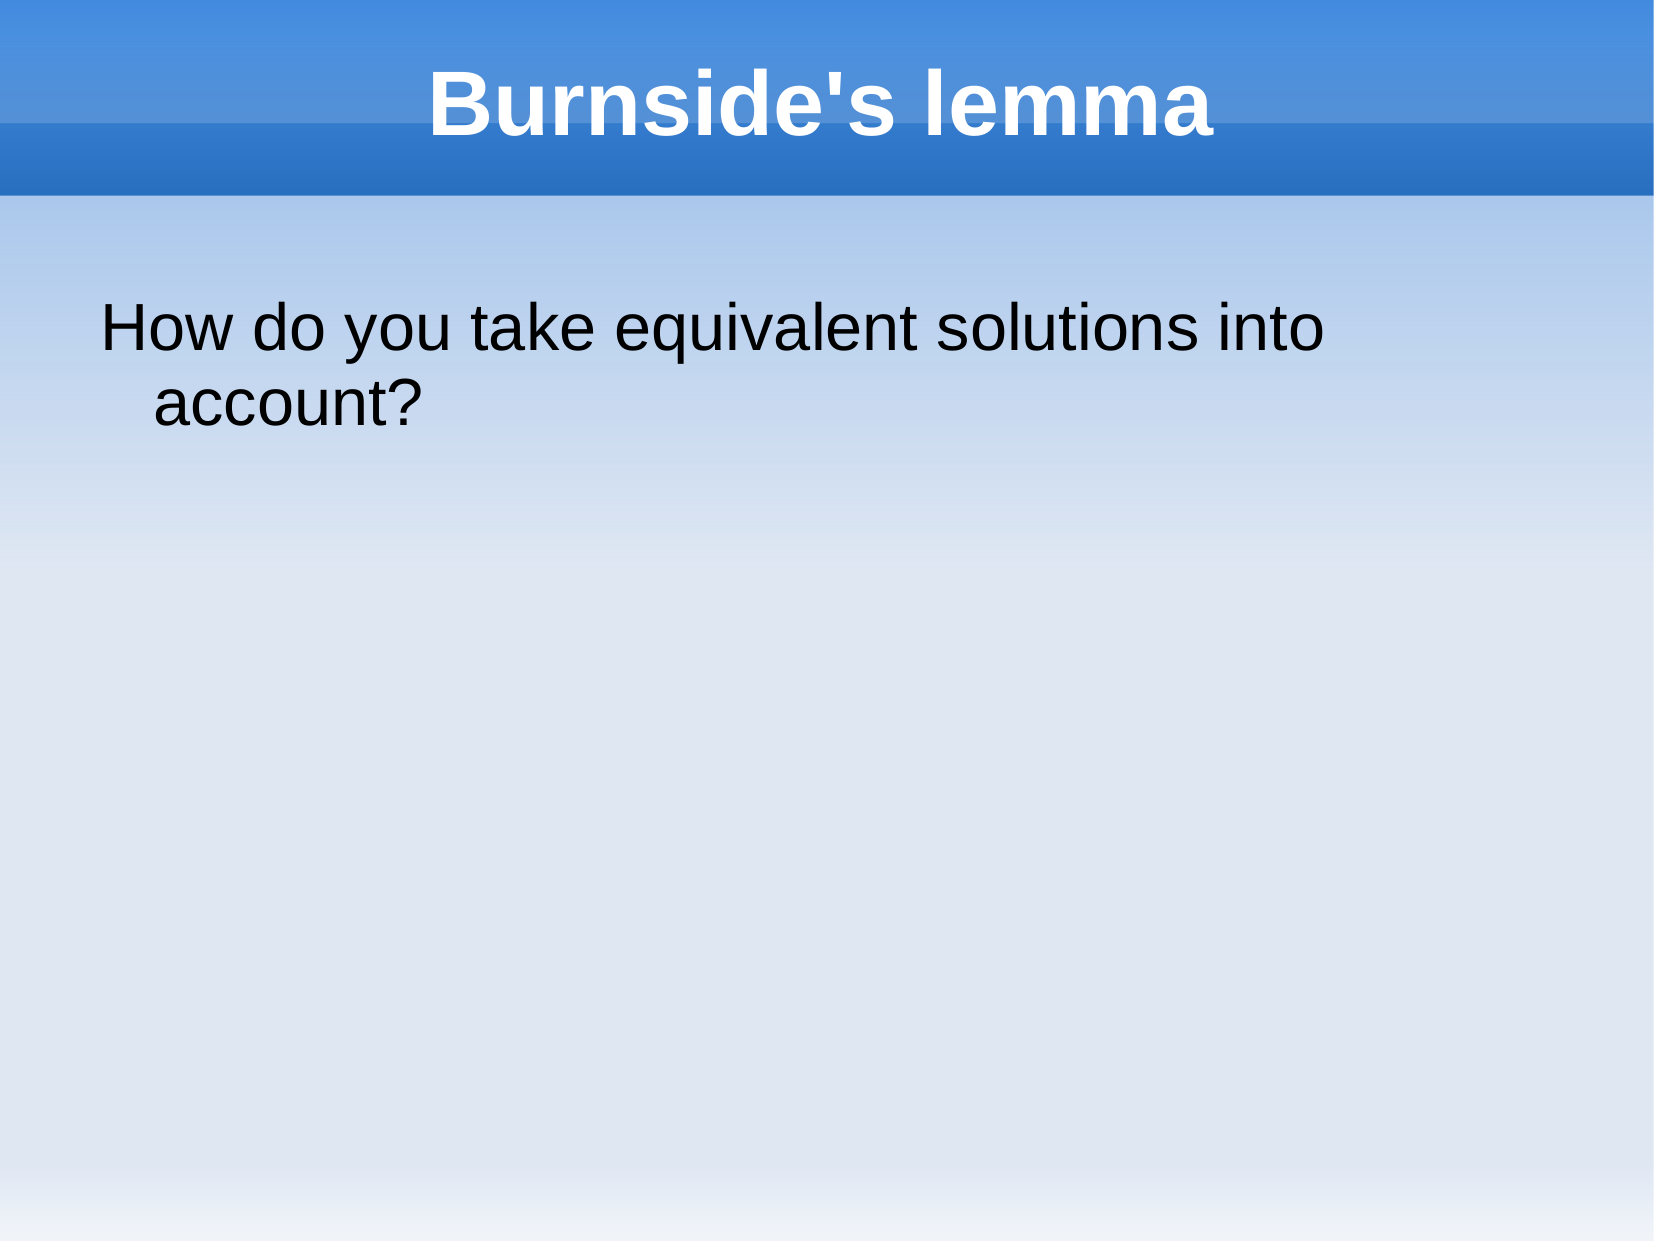

# Burnside's lemma
How do you take equivalent solutions into account?